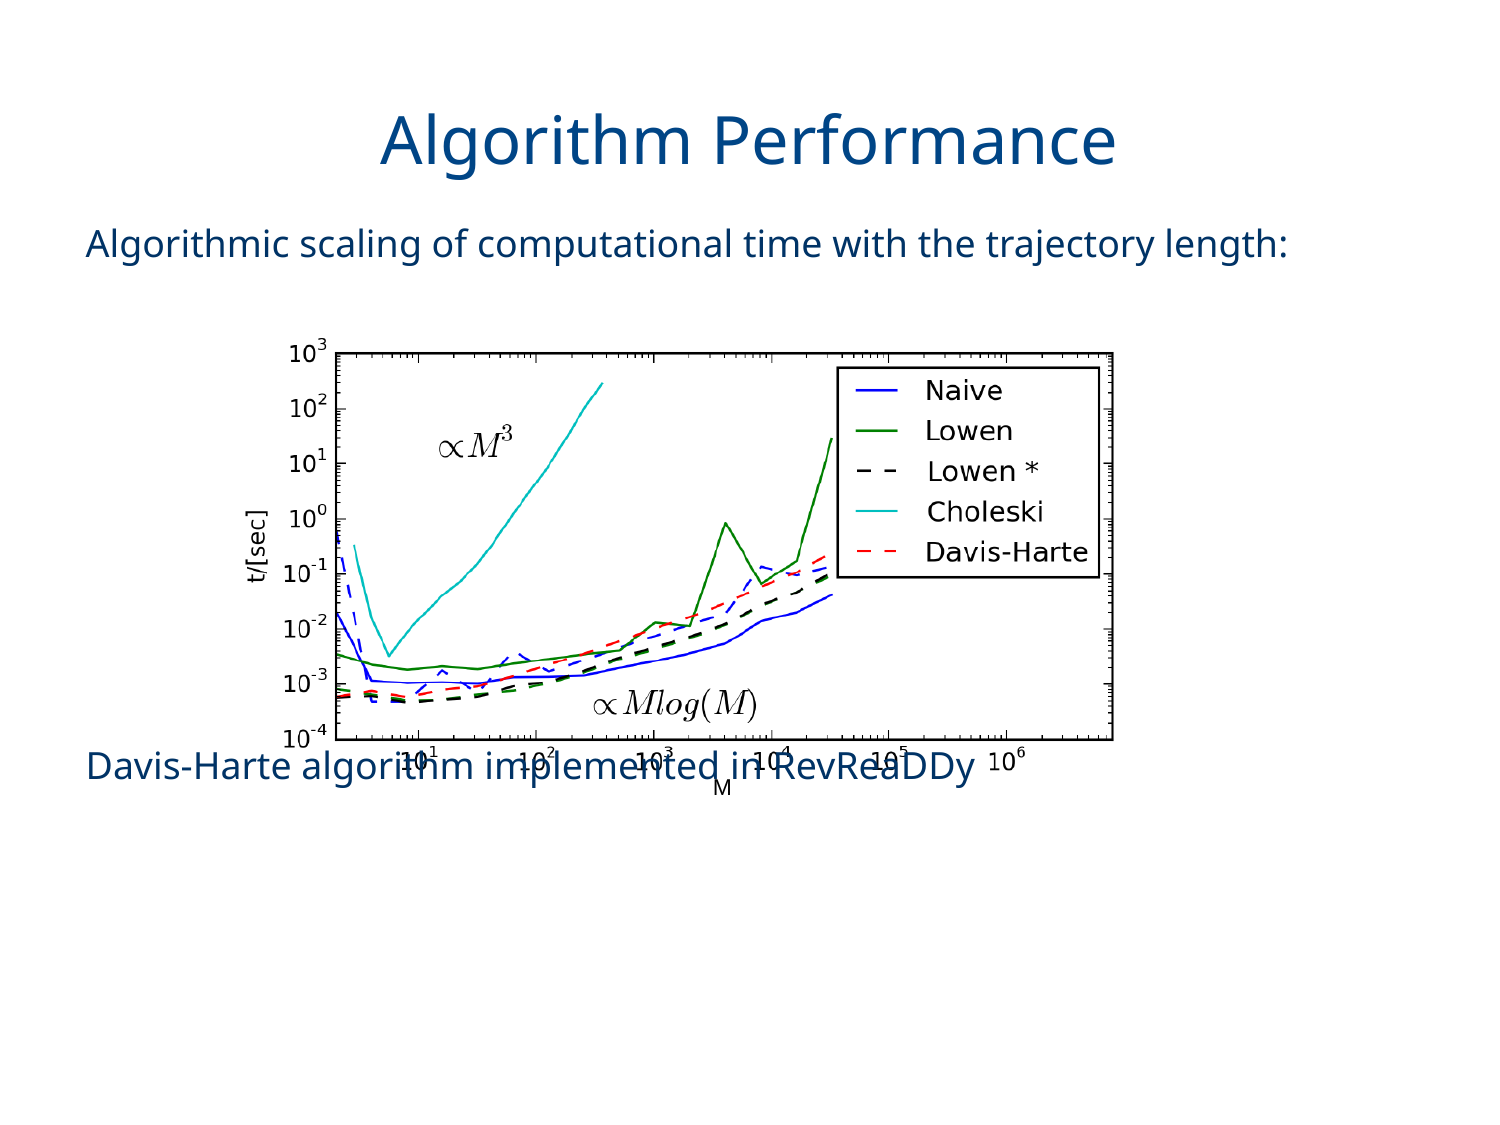

# Algorithm Performance
Algorithmic scaling of computational time with the trajectory length:
Davis-Harte algorithm implemented in RevReaDDy
M